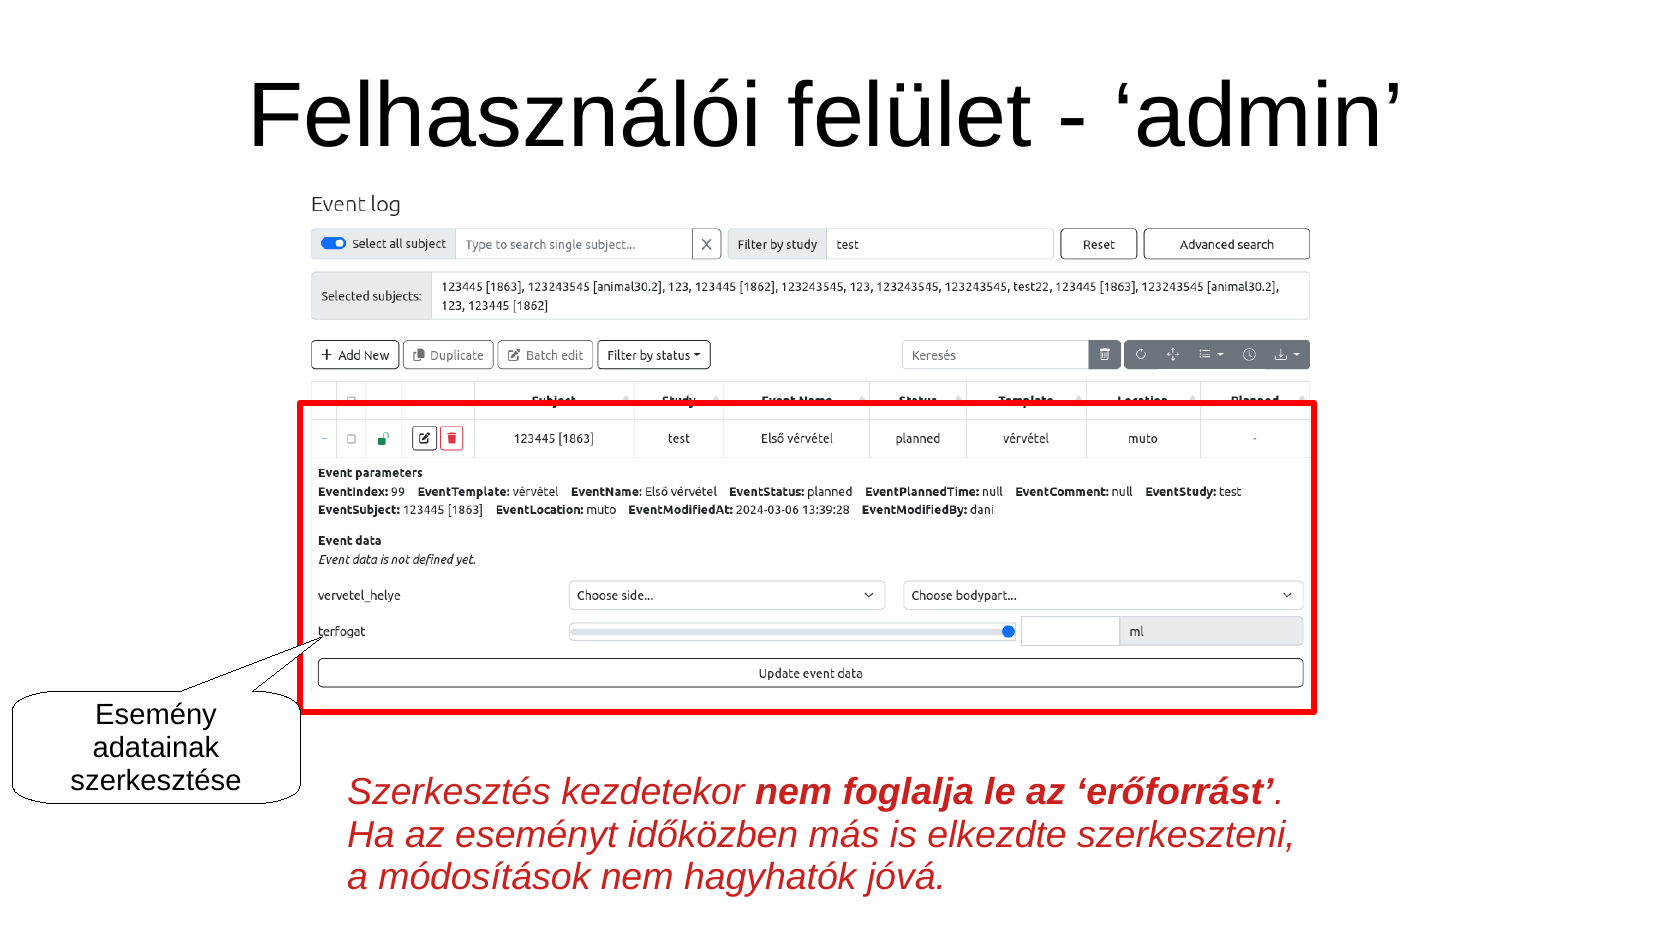

# Felhasználói felület - ‘admin’
Esemény adatainak szerkesztése
Szerkesztés kezdetekor nem foglalja le az ‘erőforrást’.
Ha az eseményt időközben más is elkezdte szerkeszteni,
a módosítások nem hagyhatók jóvá.